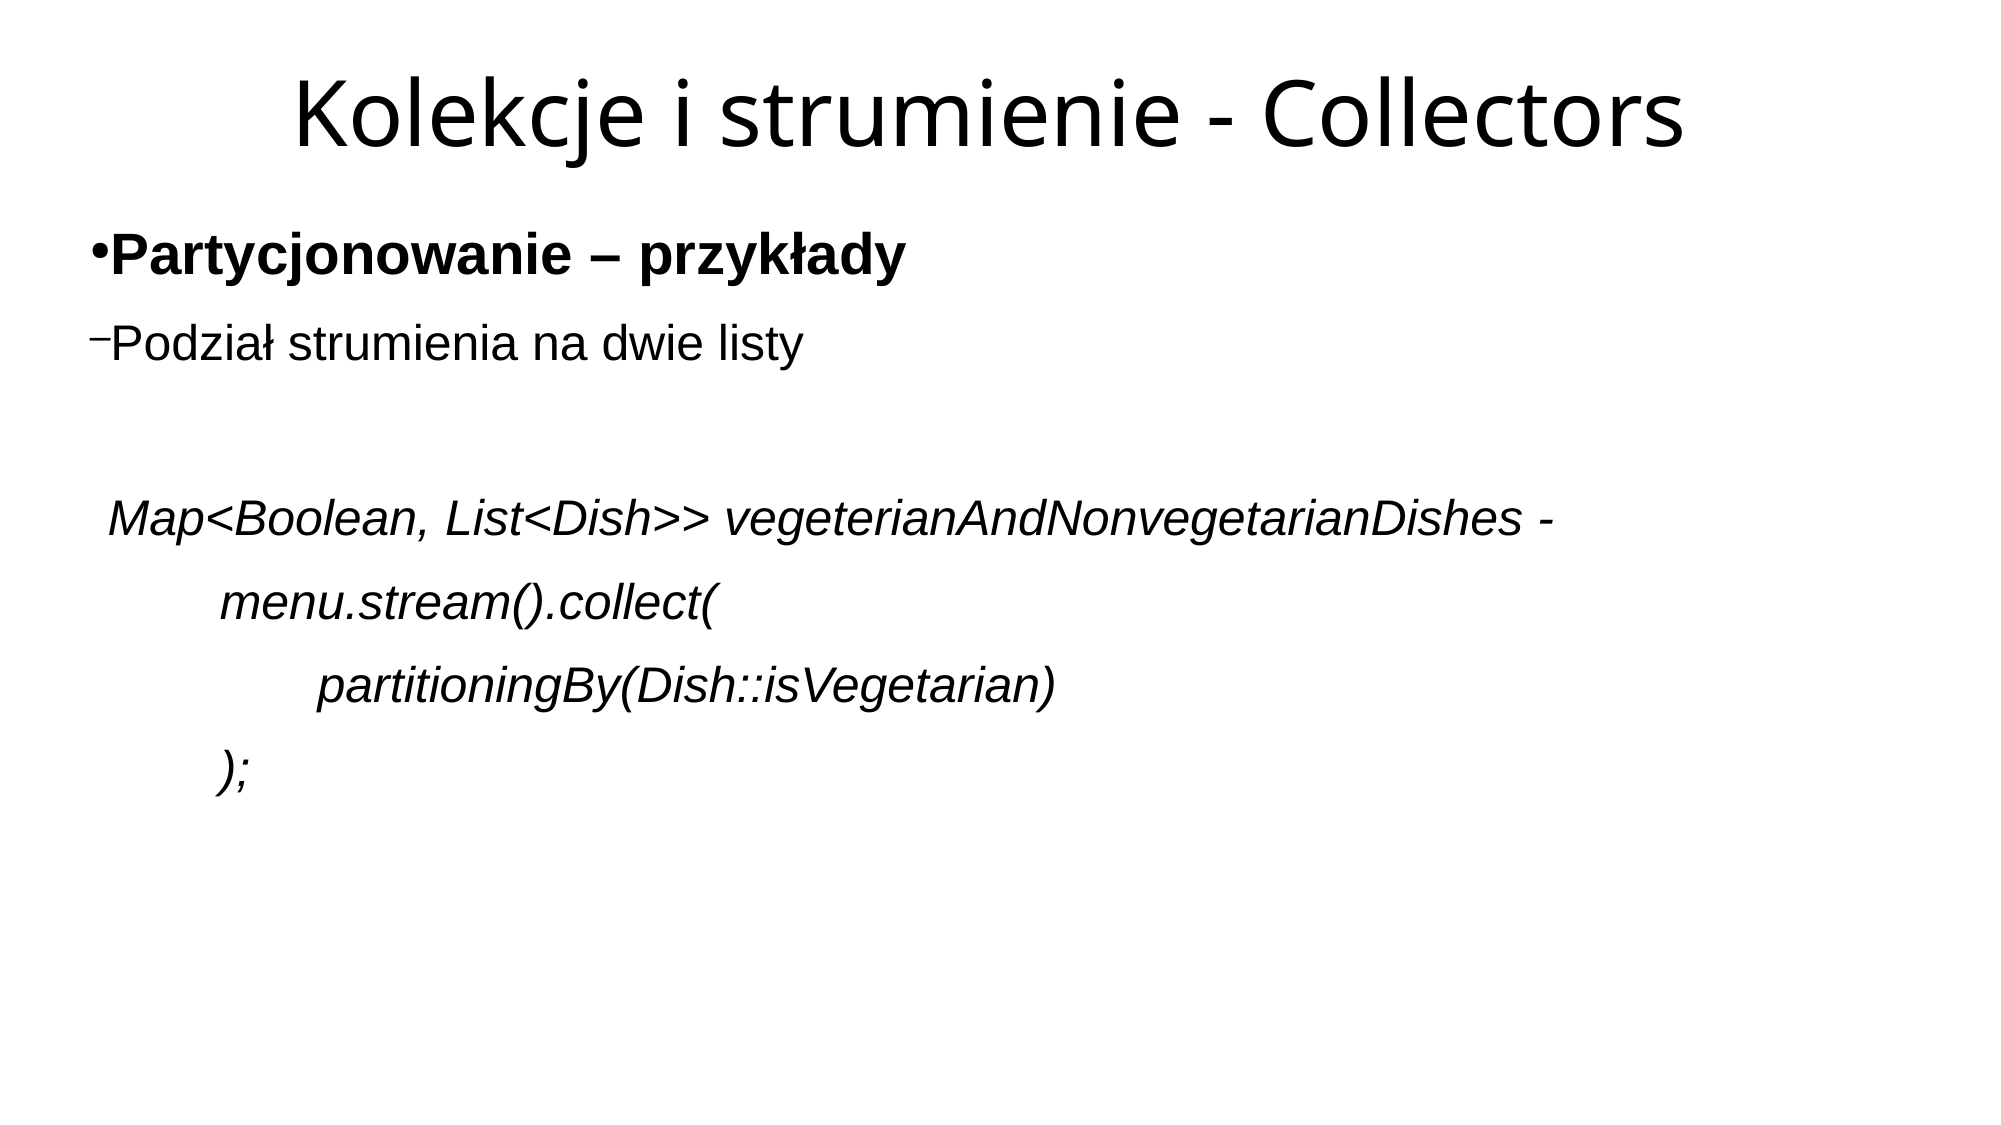

# Kolekcje i strumienie - Collectors
Partycjonowanie – przykłady
Podział strumienia na dwie listy
Map<Boolean, List<Dish>> vegeterianAndNonvegetarianDishes -
 menu.stream().collect(
 partitioningBy(Dish::isVegetarian)
 );